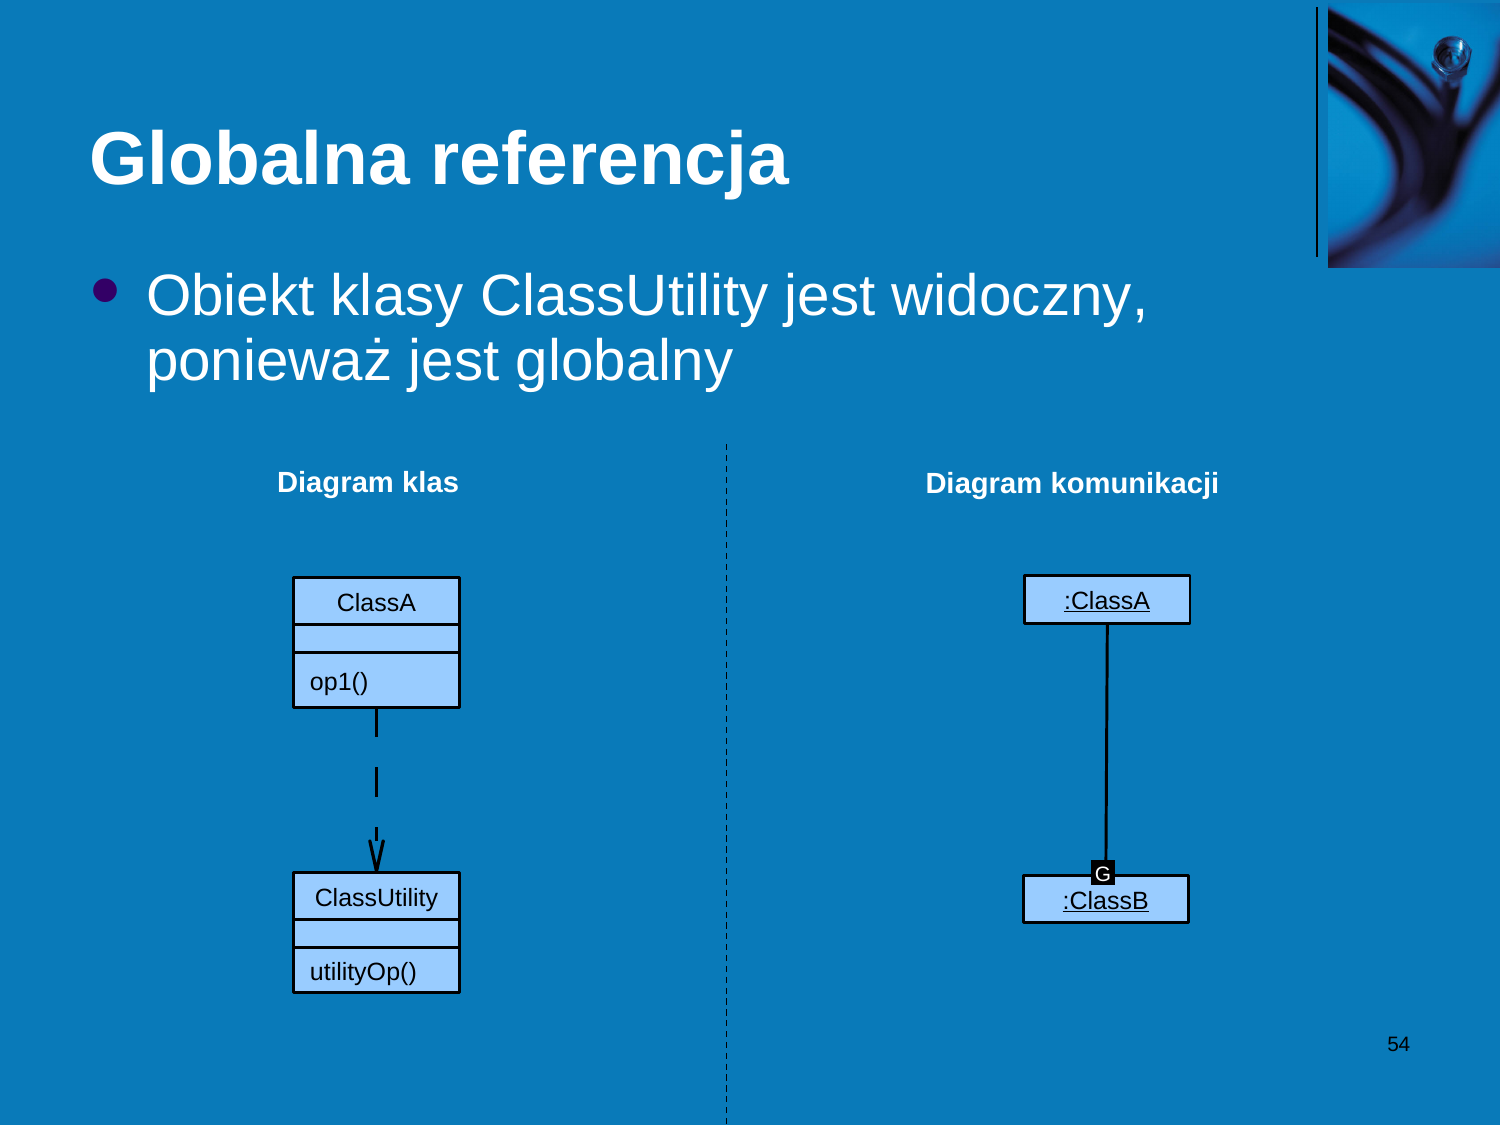

# Globalna referencja
Obiekt klasy ClassUtility jest widoczny, ponieważ jest globalny
Diagram klas
Diagram komunikacji
:ClassA
ClassA
op1()
G
ClassUtility
utilityOp()
:ClassB
54